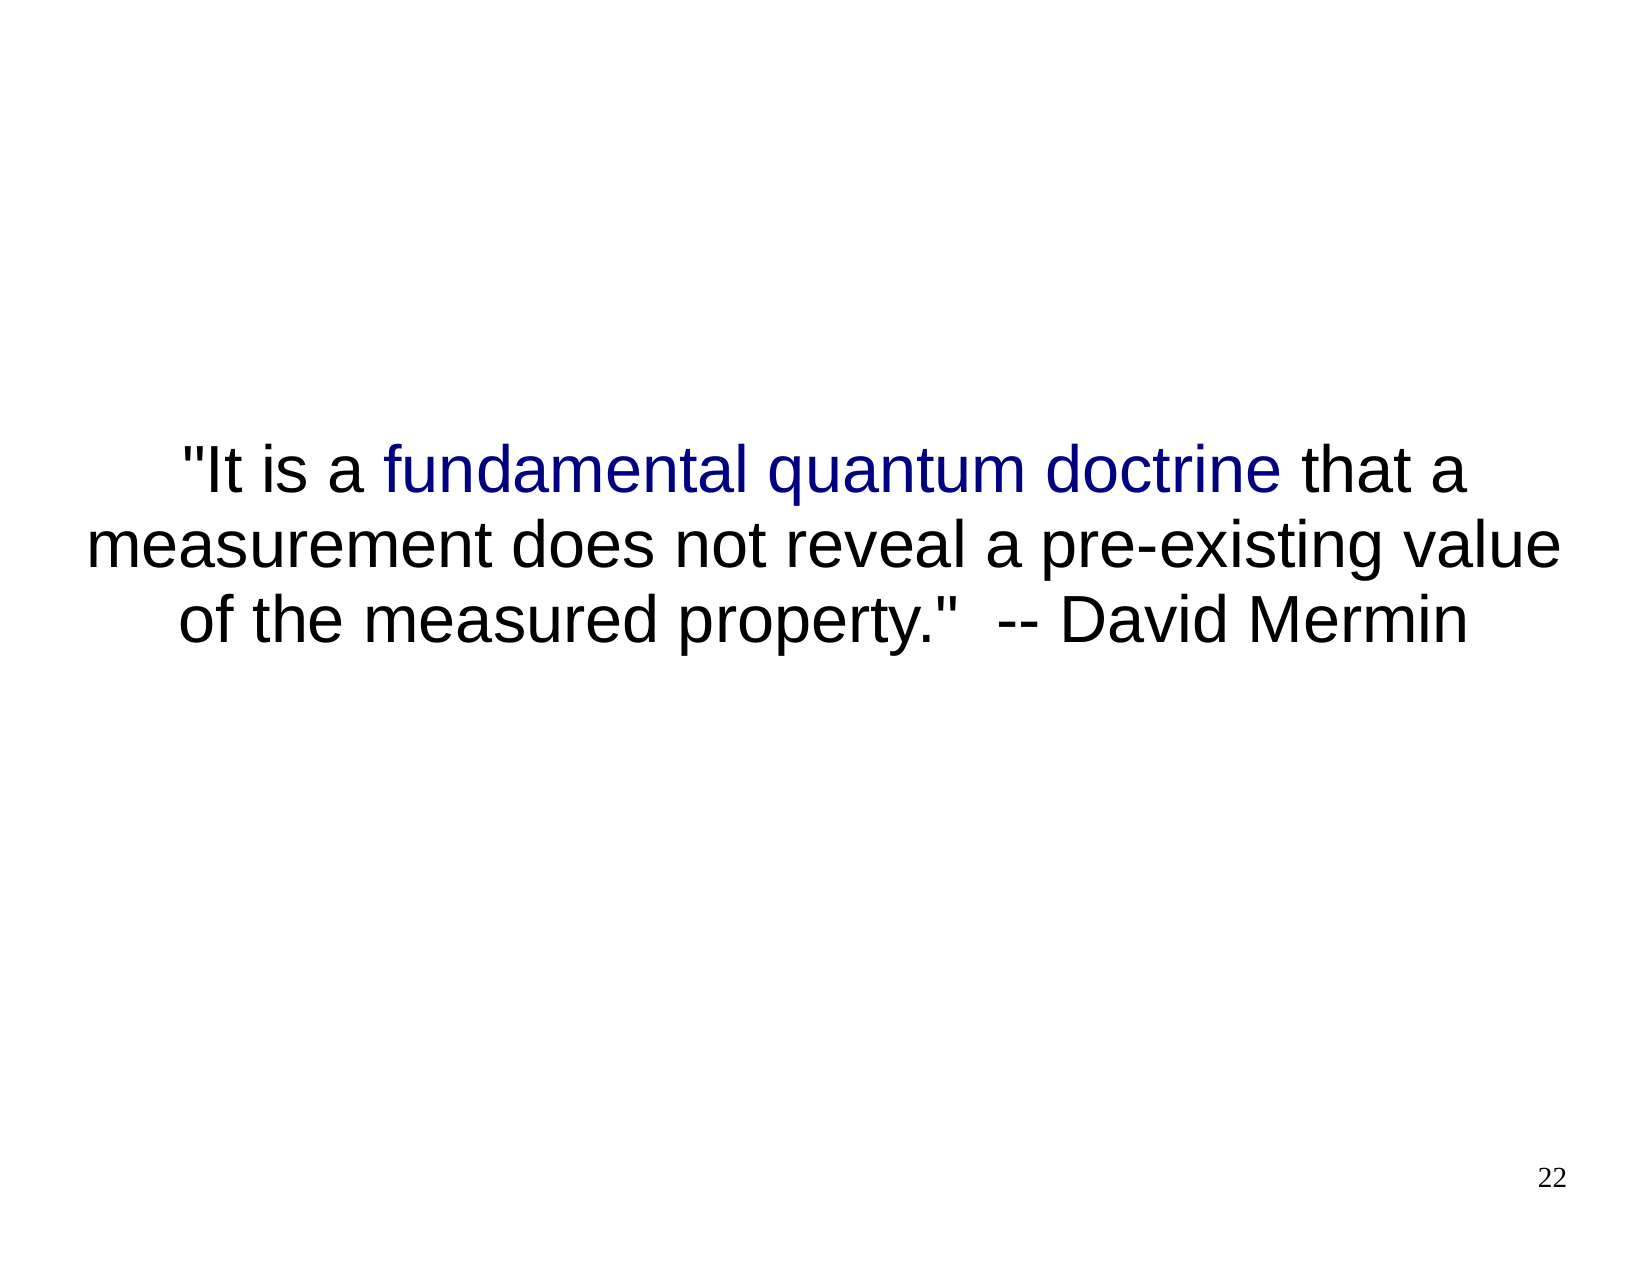

# "It is a fundamental quantum doctrine that a measurement does not reveal a pre-existing value of the measured property." -- David Mermin
22